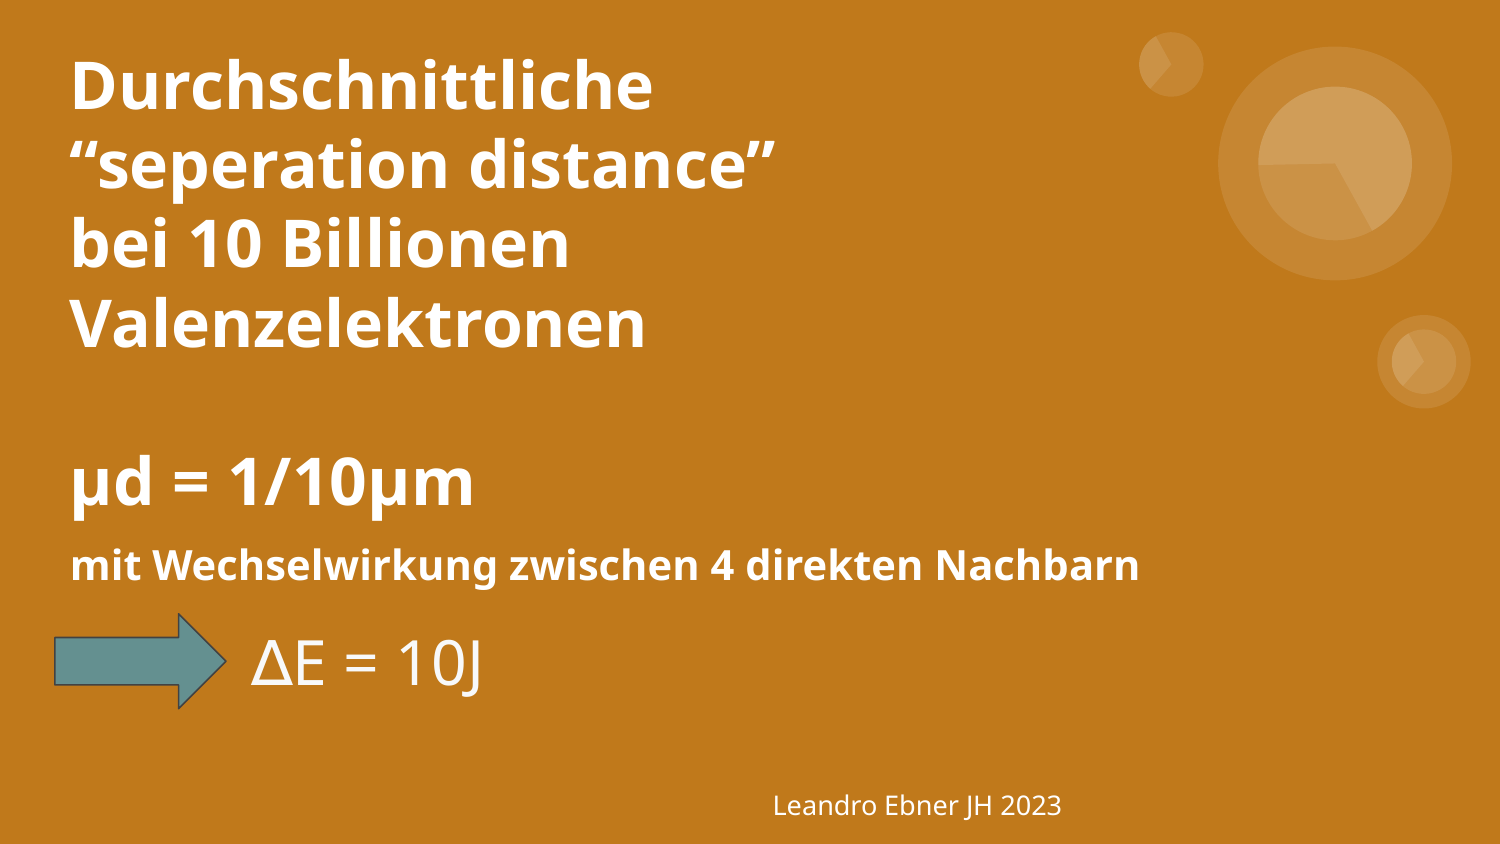

# Durchschnittliche “seperation distance” bei 10 Billionen Valenzelektronen µd = 1/10µm
mit Wechselwirkung zwischen 4 direkten Nachbarn
∆E = 10J